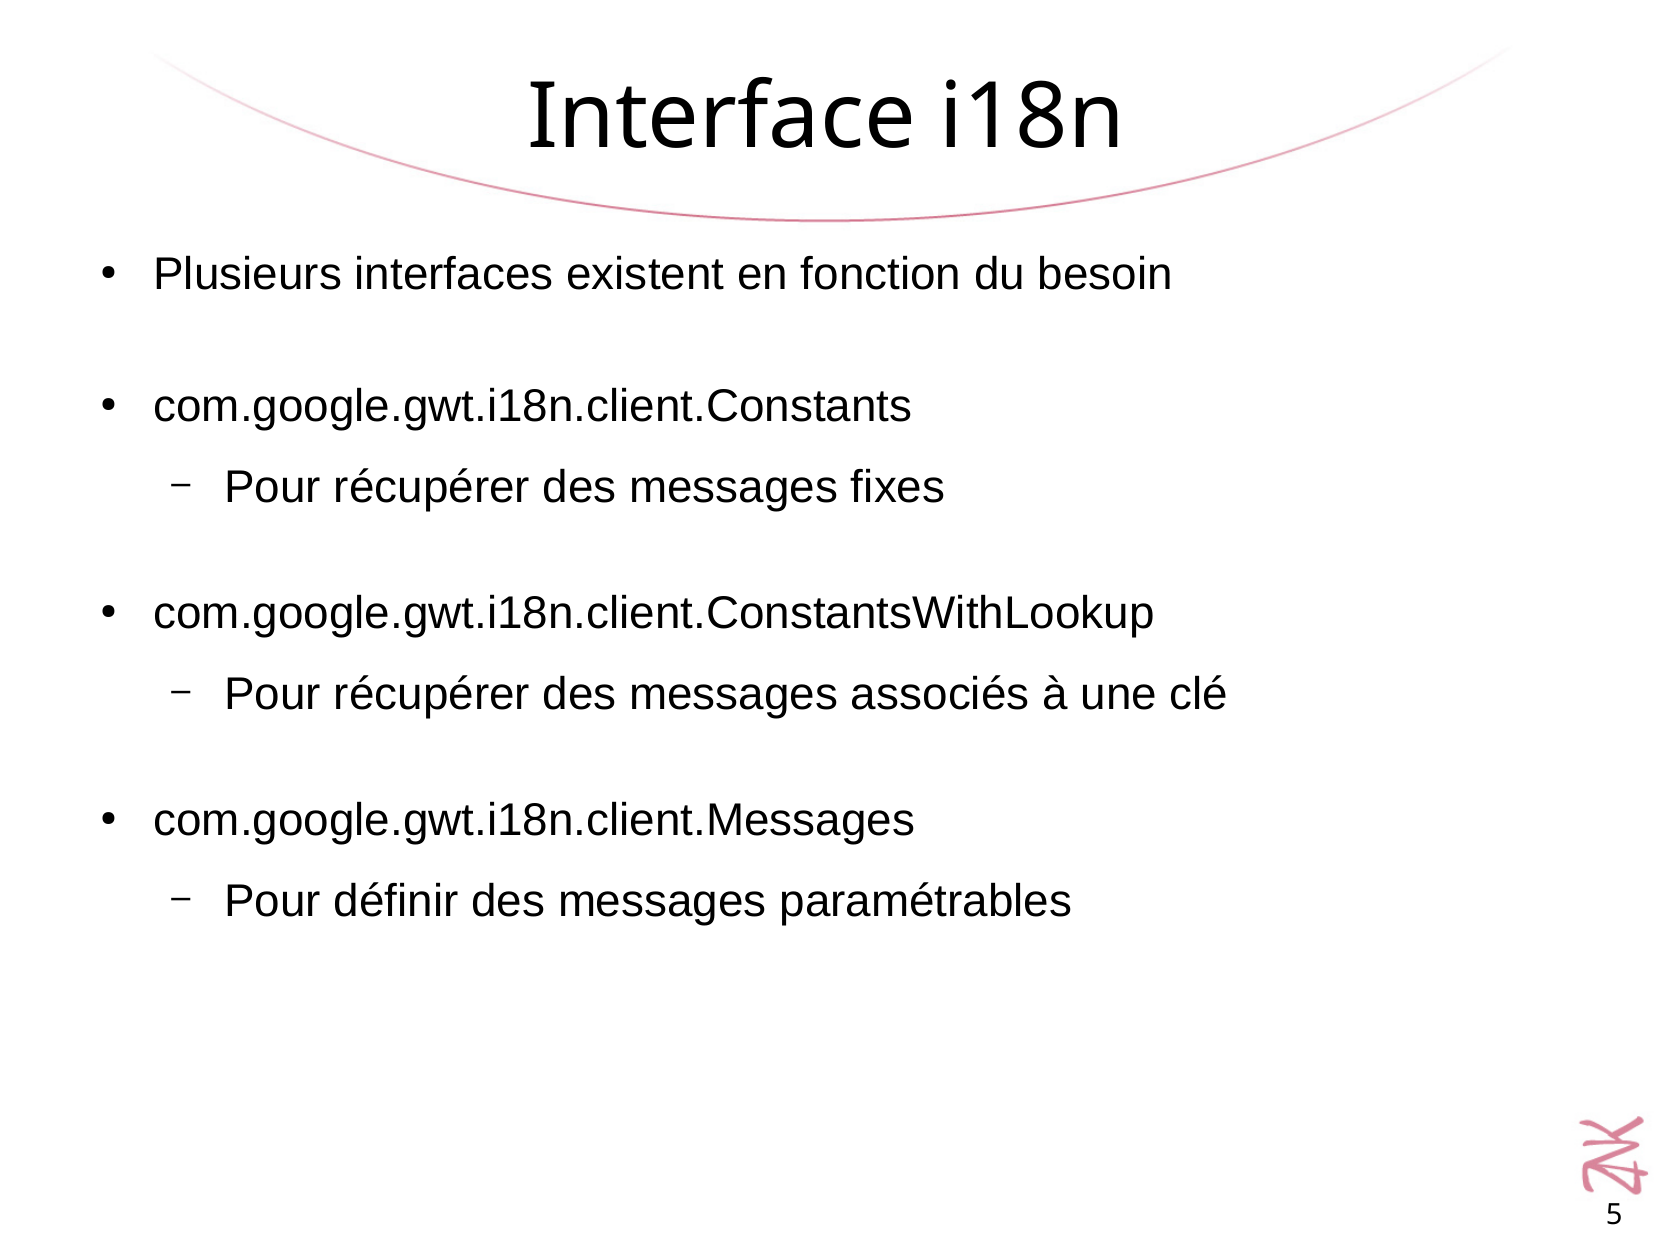

# Interface i18n
Plusieurs interfaces existent en fonction du besoin
com.google.gwt.i18n.client.Constants
Pour récupérer des messages fixes
com.google.gwt.i18n.client.ConstantsWithLookup
Pour récupérer des messages associés à une clé
com.google.gwt.i18n.client.Messages
Pour définir des messages paramétrables
5